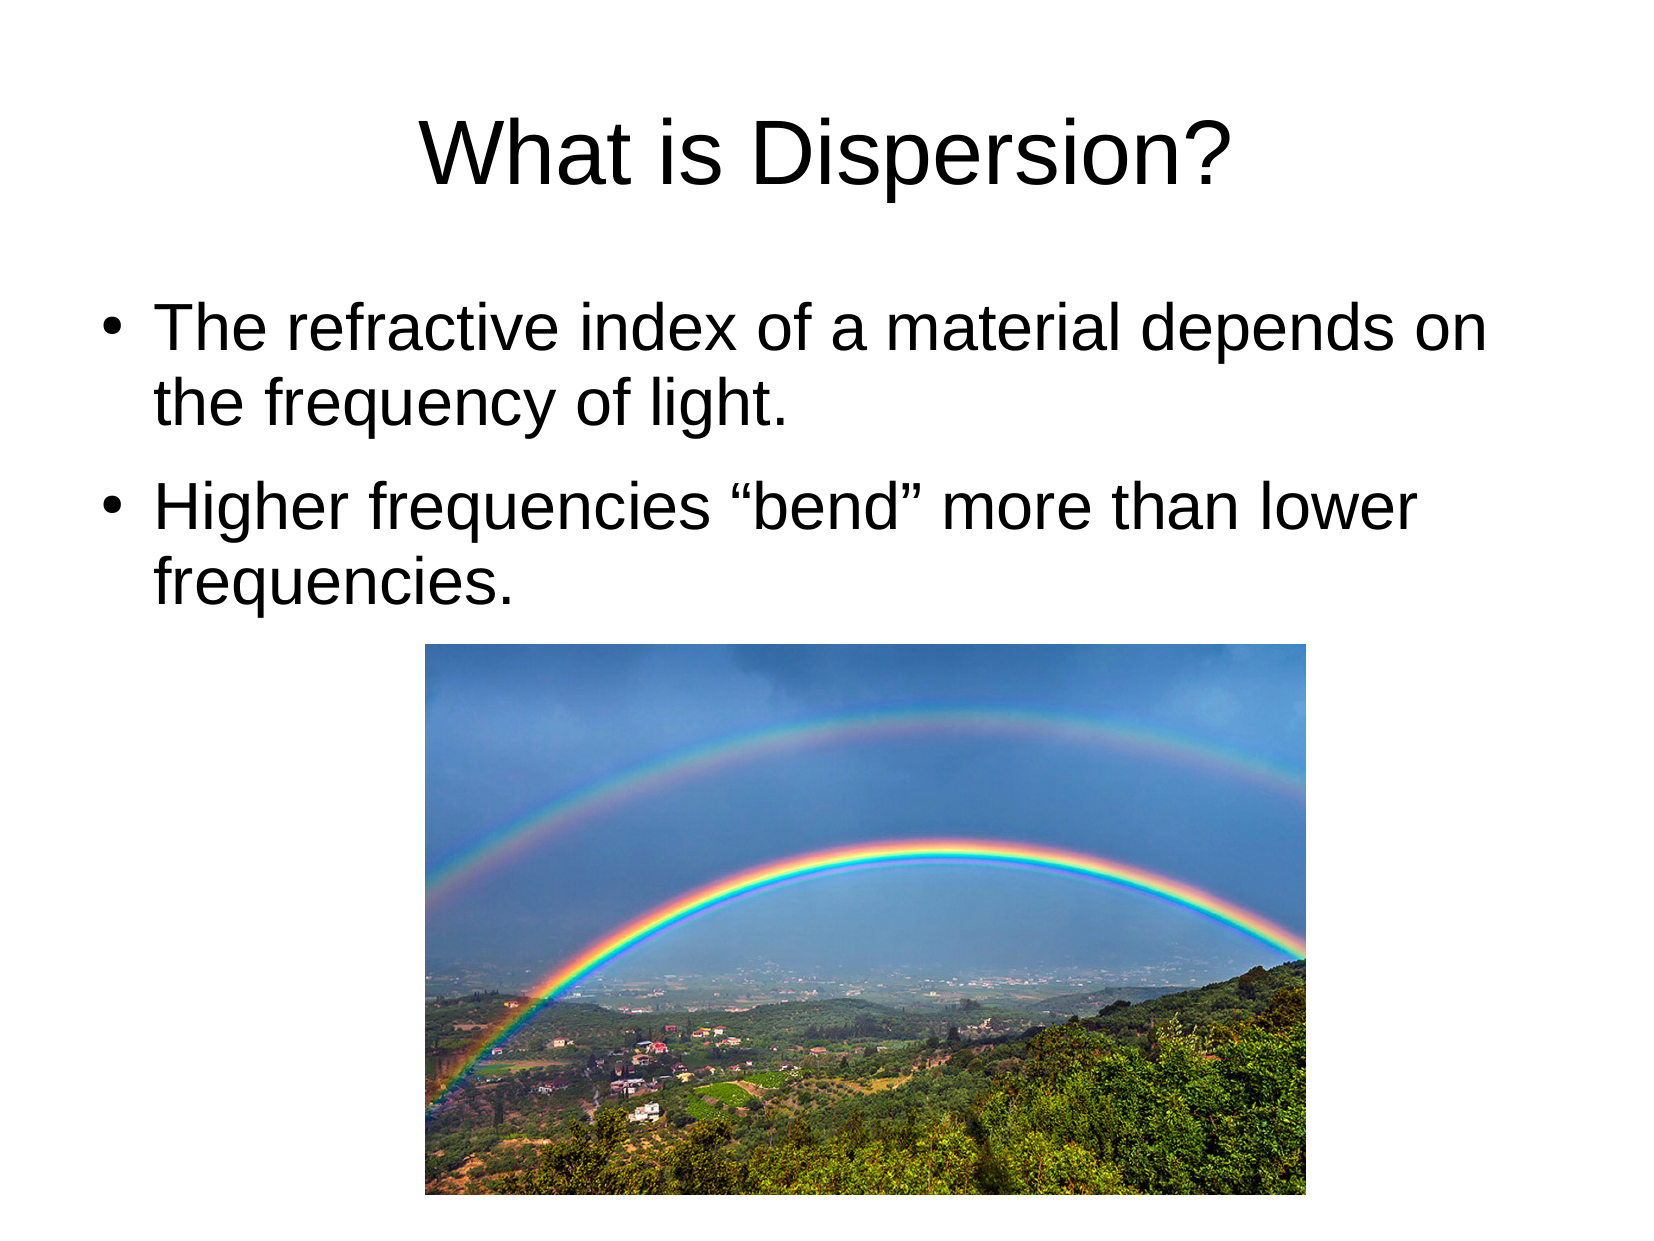

# What is Dispersion?
The refractive index of a material depends on the frequency of light.
Higher frequencies “bend” more than lower frequencies.